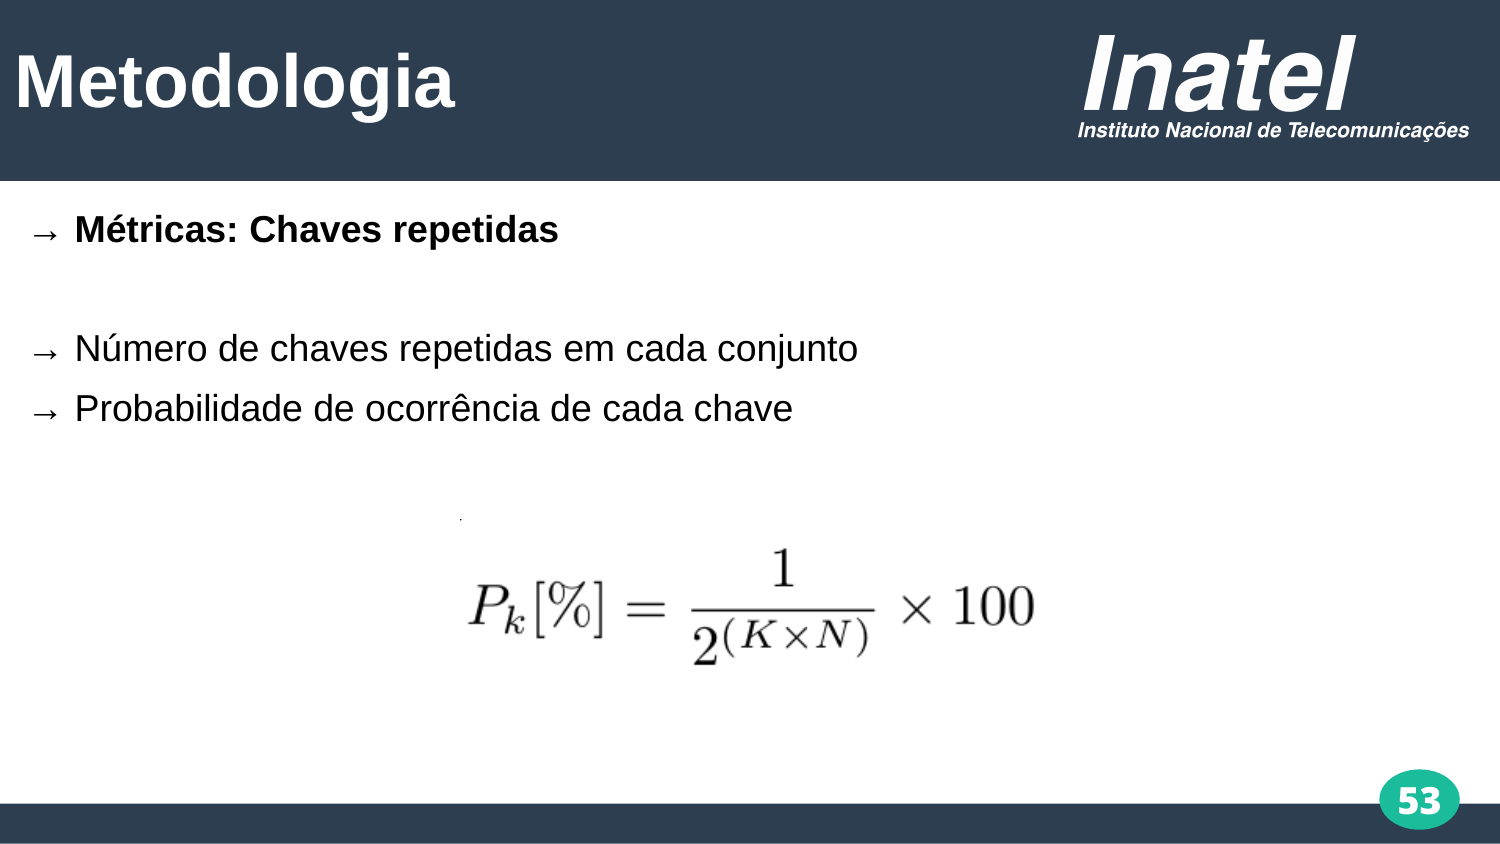

Metodologia
→ Métricas: Chaves repetidas
→ Número de chaves repetidas em cada conjunto
→ Probabilidade de ocorrência de cada chave
53